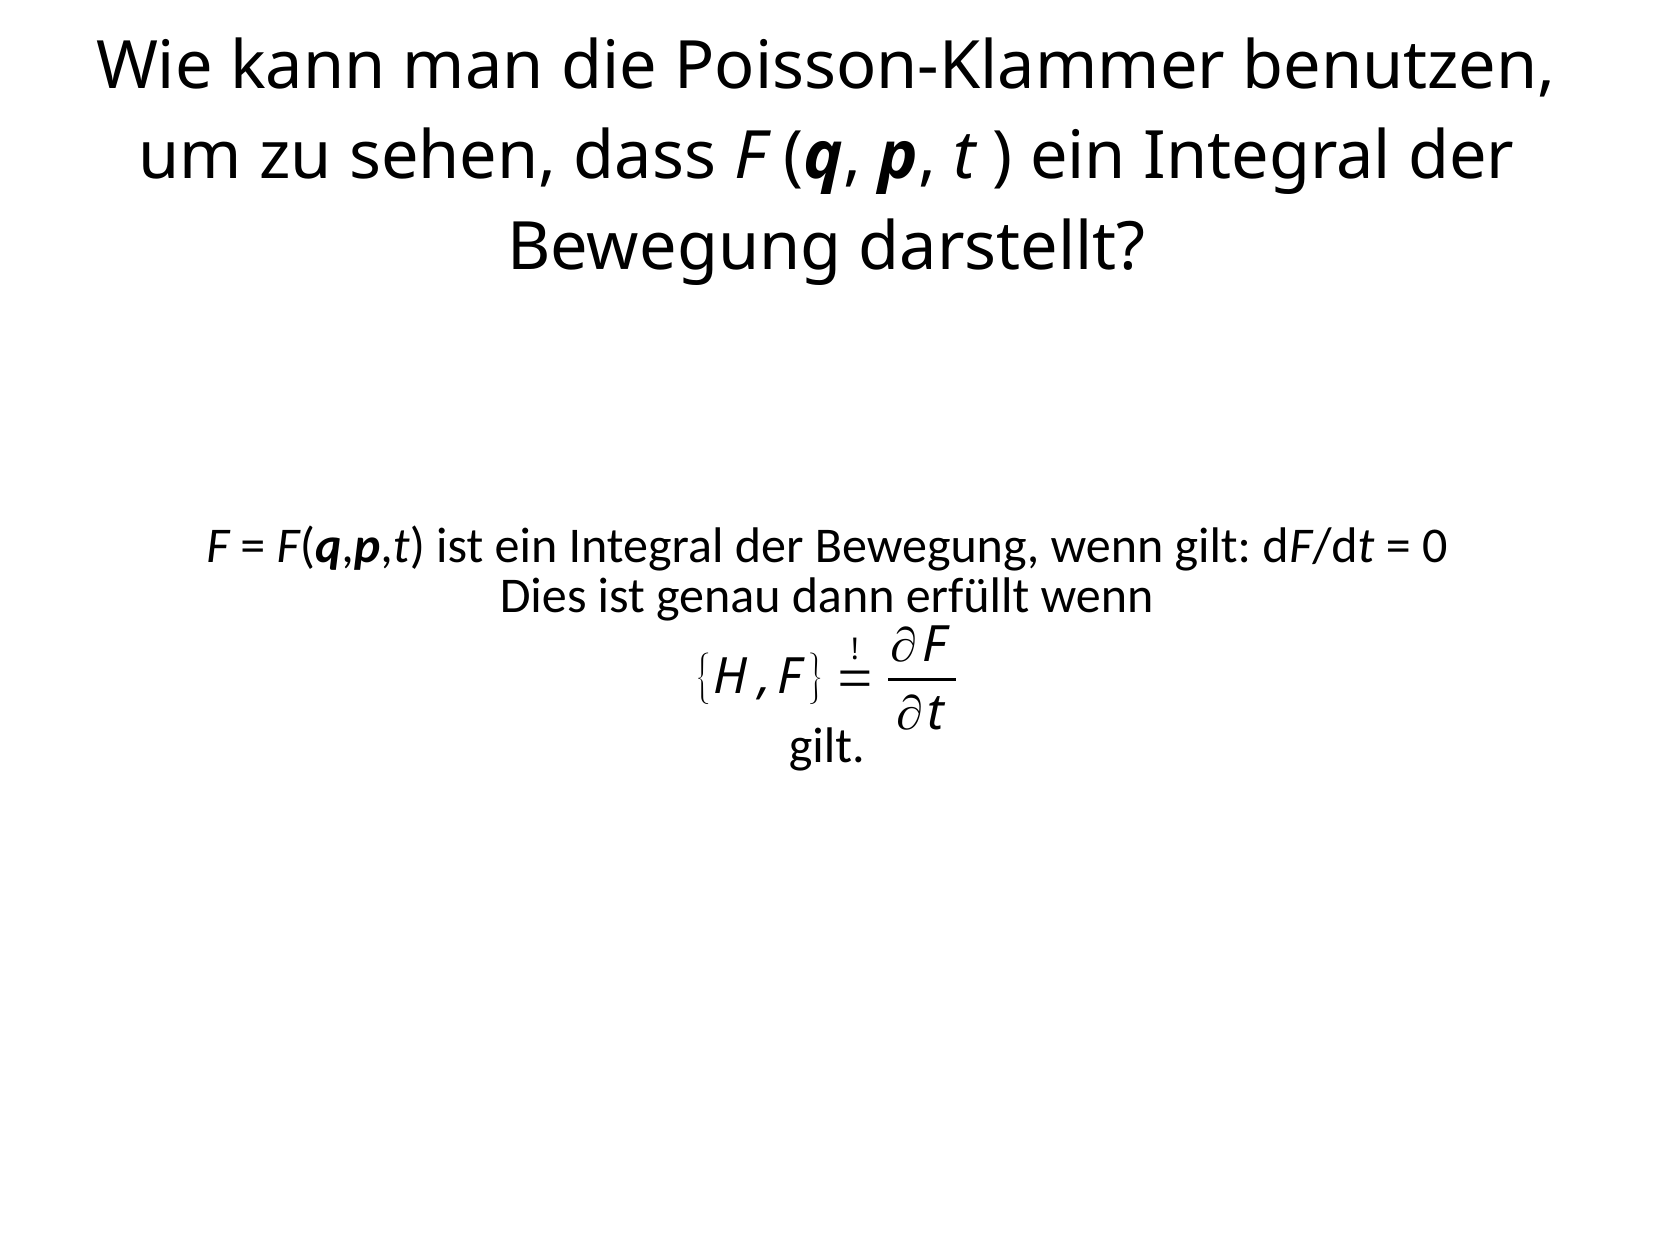

# Wie kann man die Poisson-Klammer benutzen, um zu sehen, dass F (q, p, t ) ein Integral der Bewegung darstellt?
F = F(q,p,t) ist ein Integral der Bewegung, wenn gilt: dF/dt = 0
Dies ist genau dann erfüllt wenn
gilt.